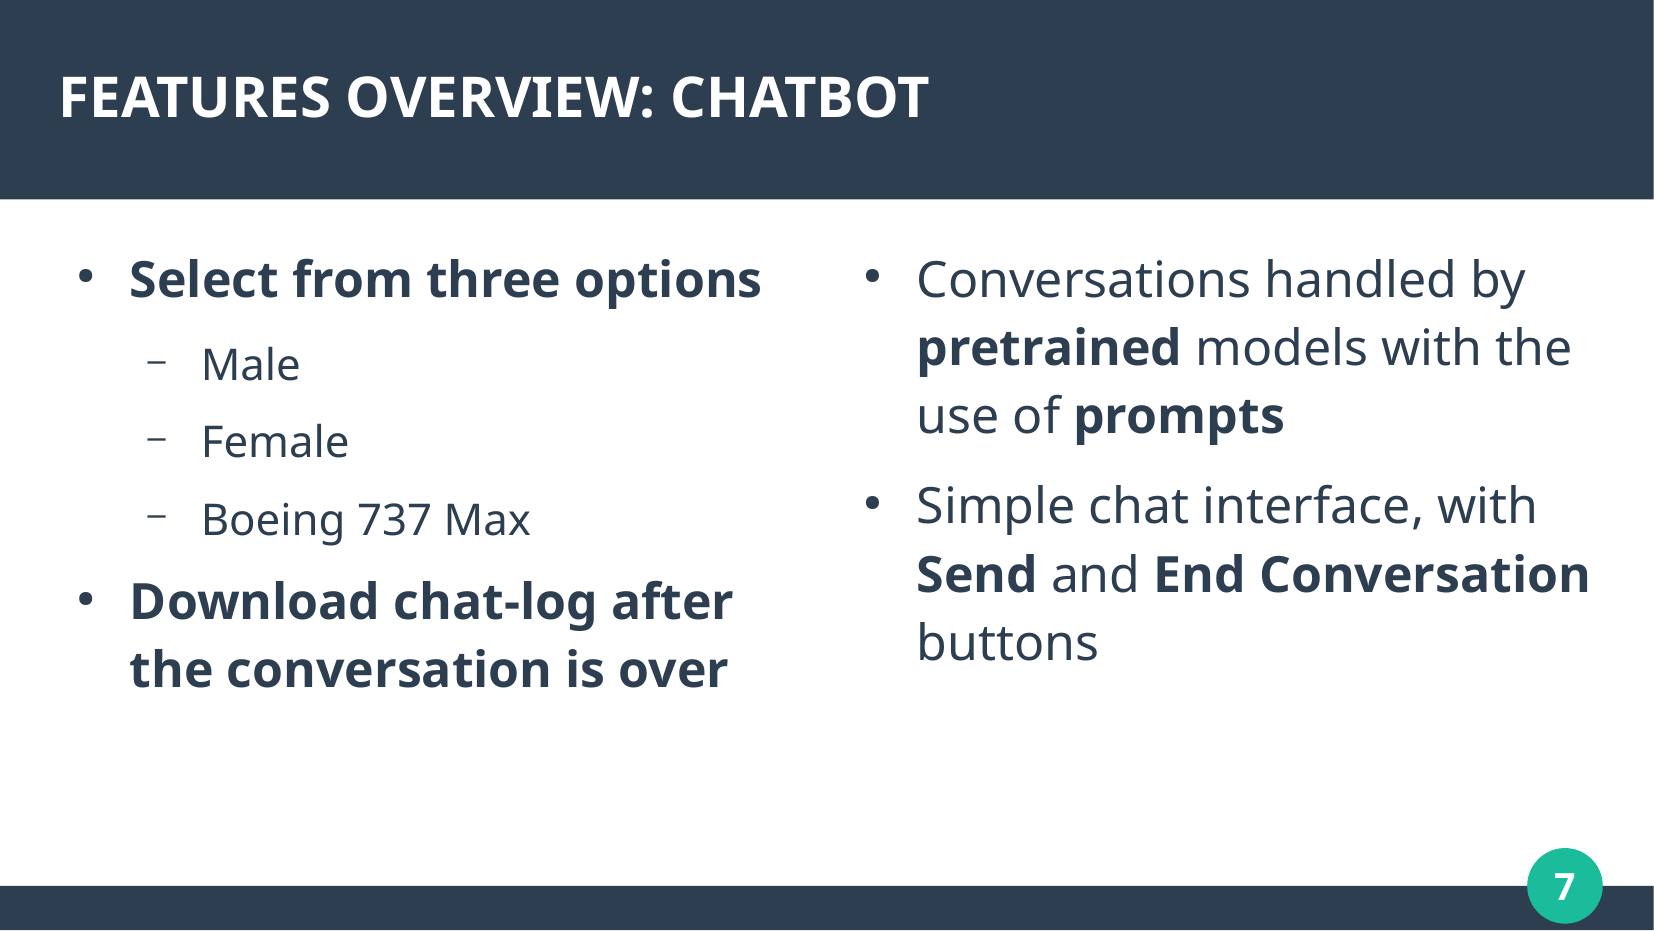

# FEATURES OVERVIEW: CHATBOT
Select from three options
Male
Female
Boeing 737 Max
Download chat-log after the conversation is over
Conversations handled by pretrained models with the use of prompts
Simple chat interface, with Send and End Conversation buttons